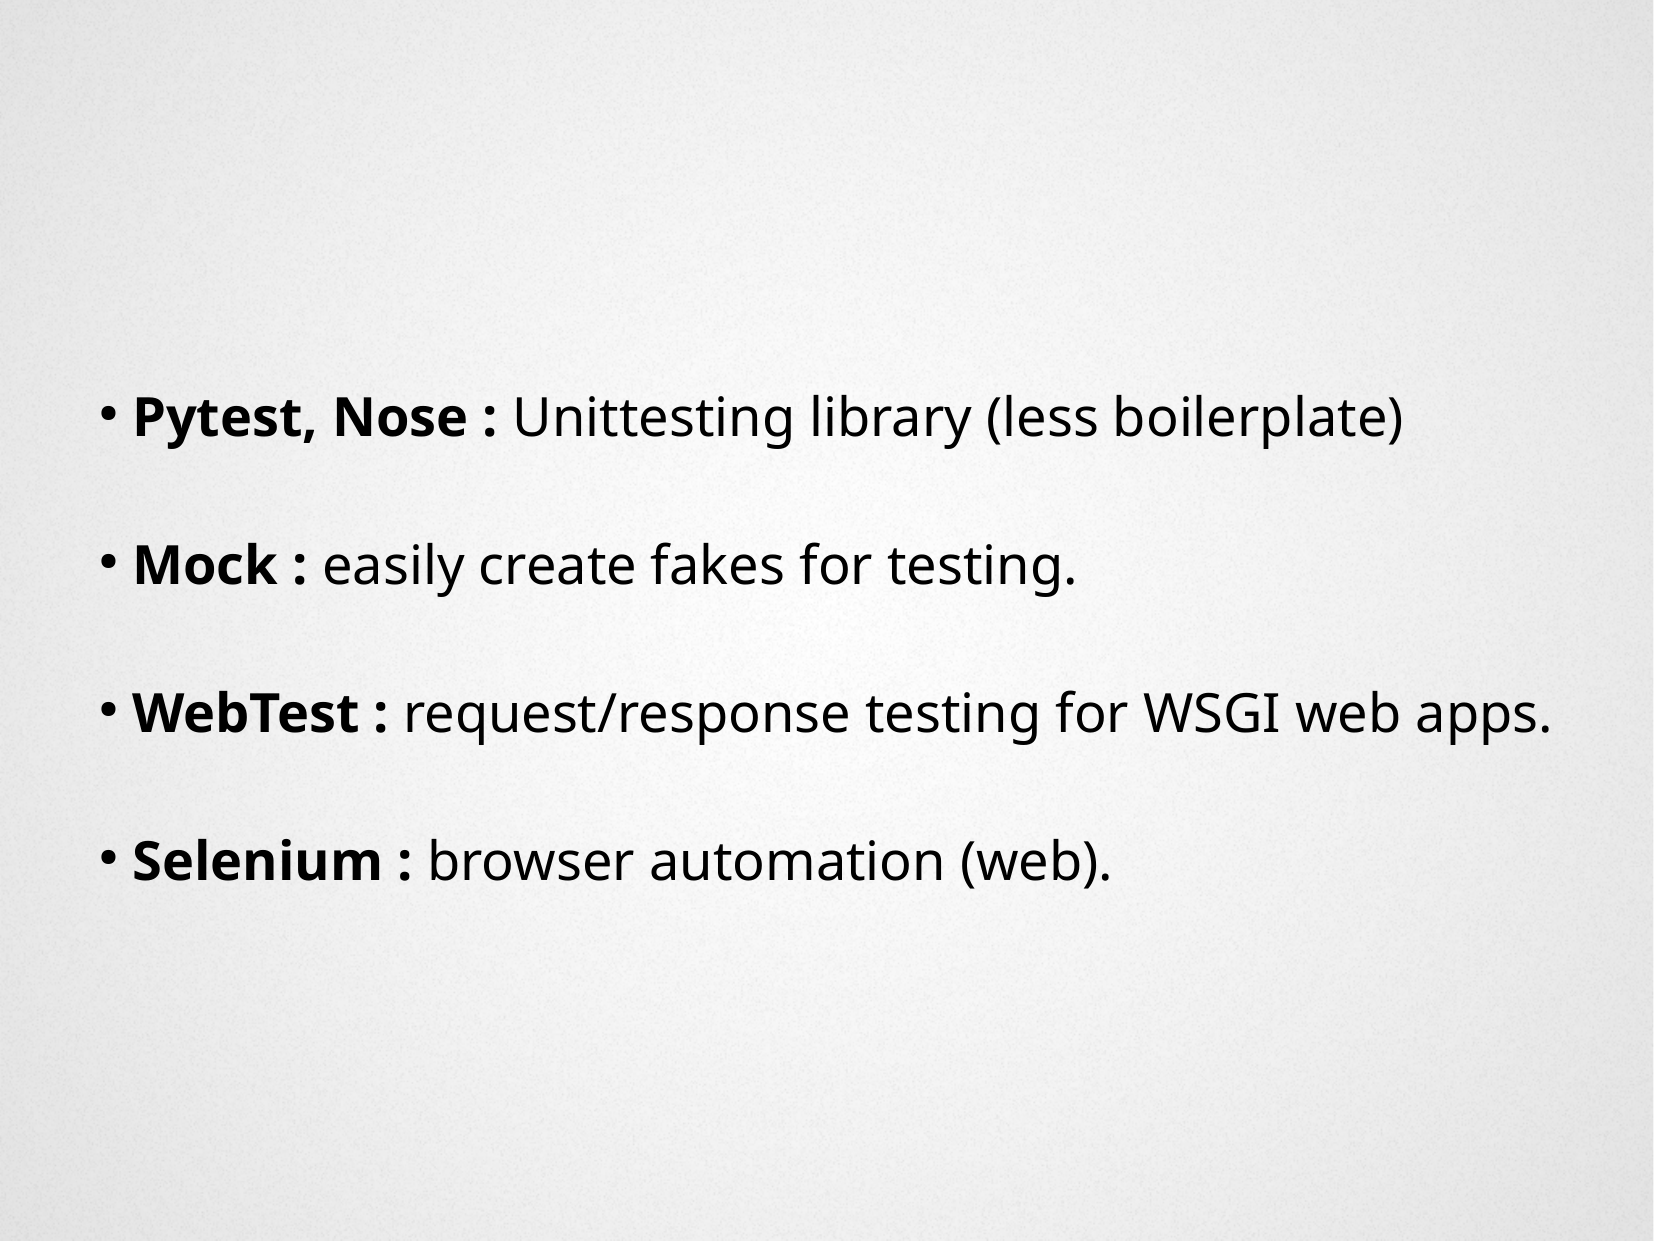

Pytest, Nose : Unittesting library (less boilerplate)
 Mock : easily create fakes for testing.
 WebTest : request/response testing for WSGI web apps.
 Selenium : browser automation (web).